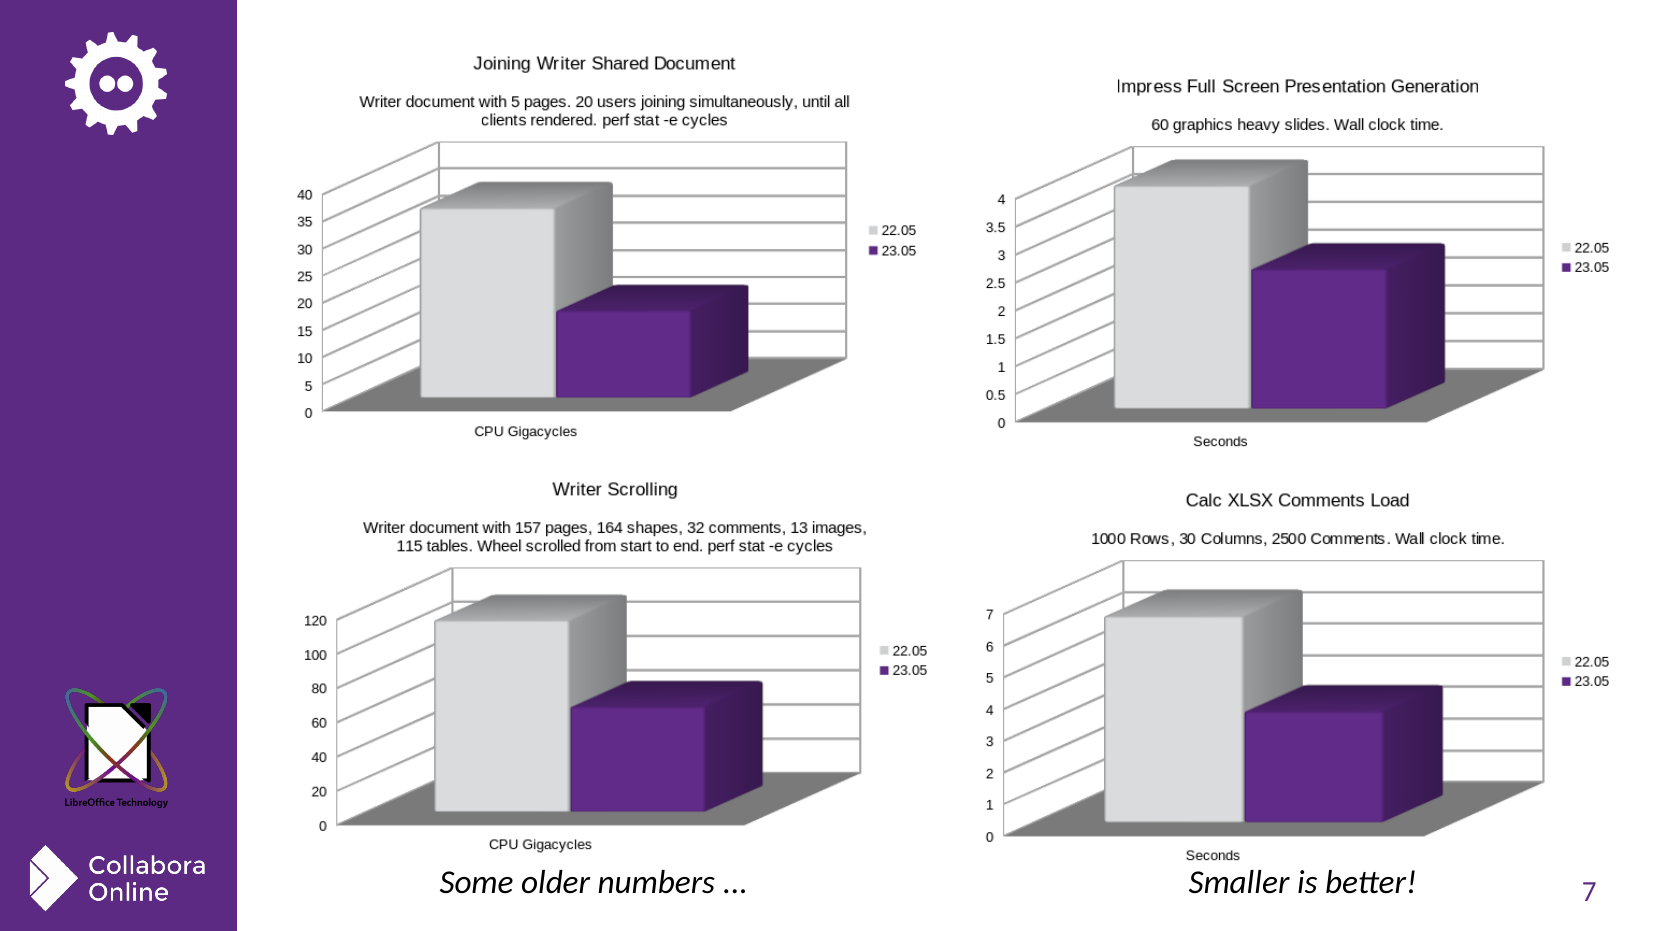

Some older numbers ...
Smaller is better!
7